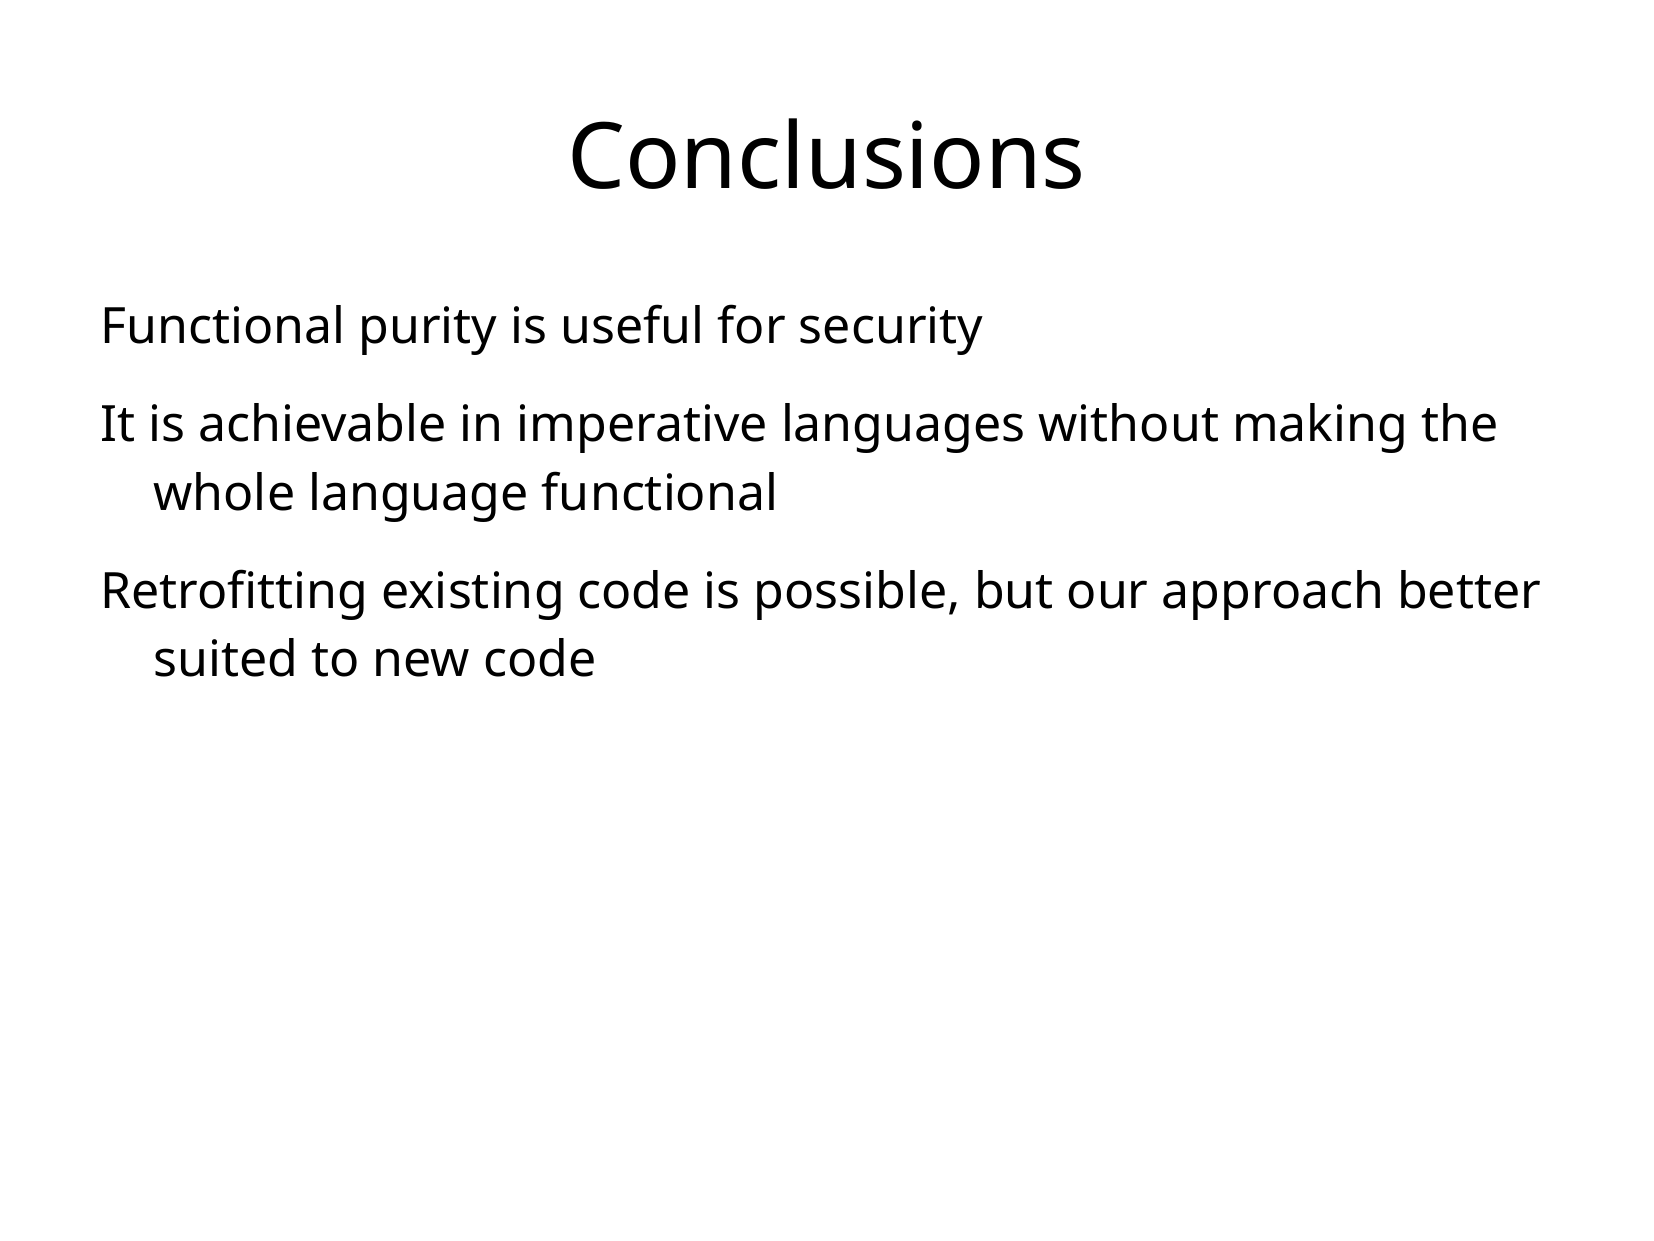

# Conclusions
Functional purity is useful for security
It is achievable in imperative languages without making the whole language functional
Retrofitting existing code is possible, but our approach better suited to new code